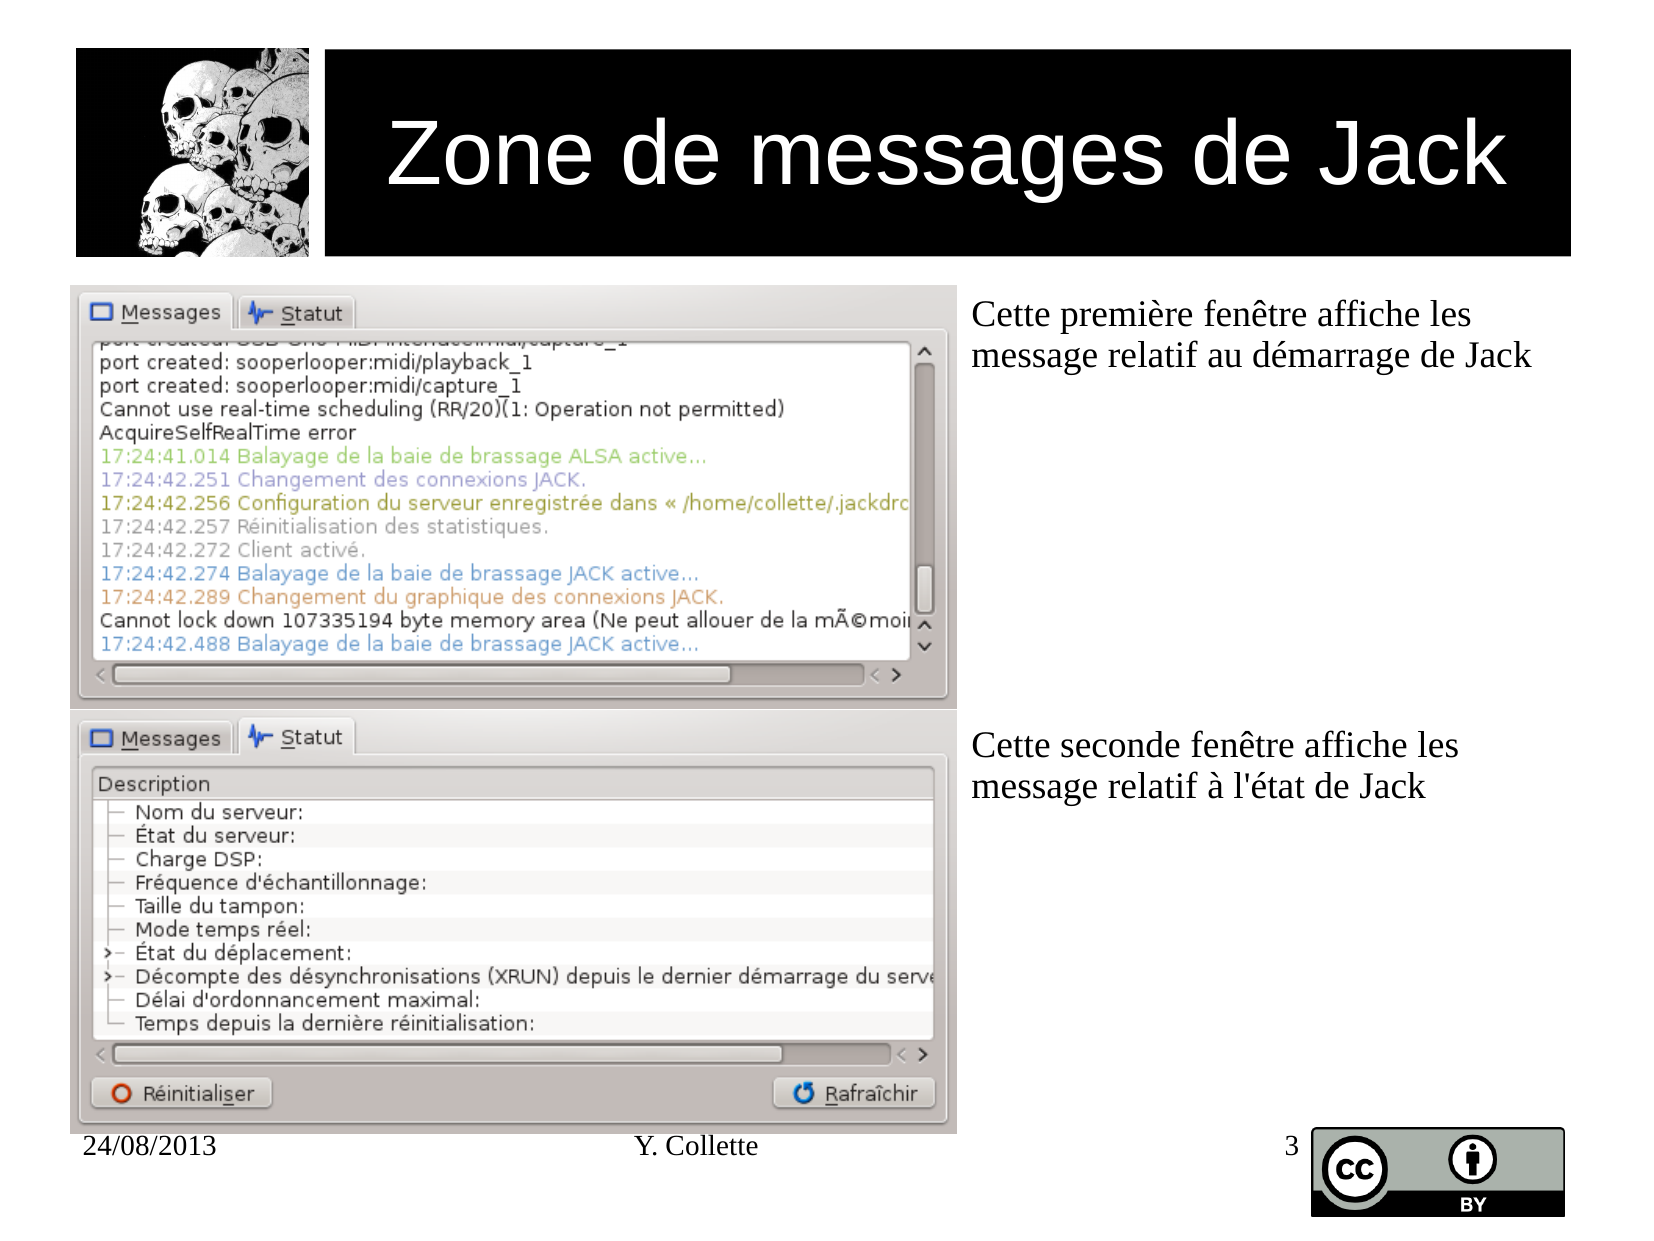

# Zone de messages de Jack
Cette première fenêtre affiche les message relatif au démarrage de Jack
Cette seconde fenêtre affiche les message relatif à l'état de Jack
Y. Collette
3